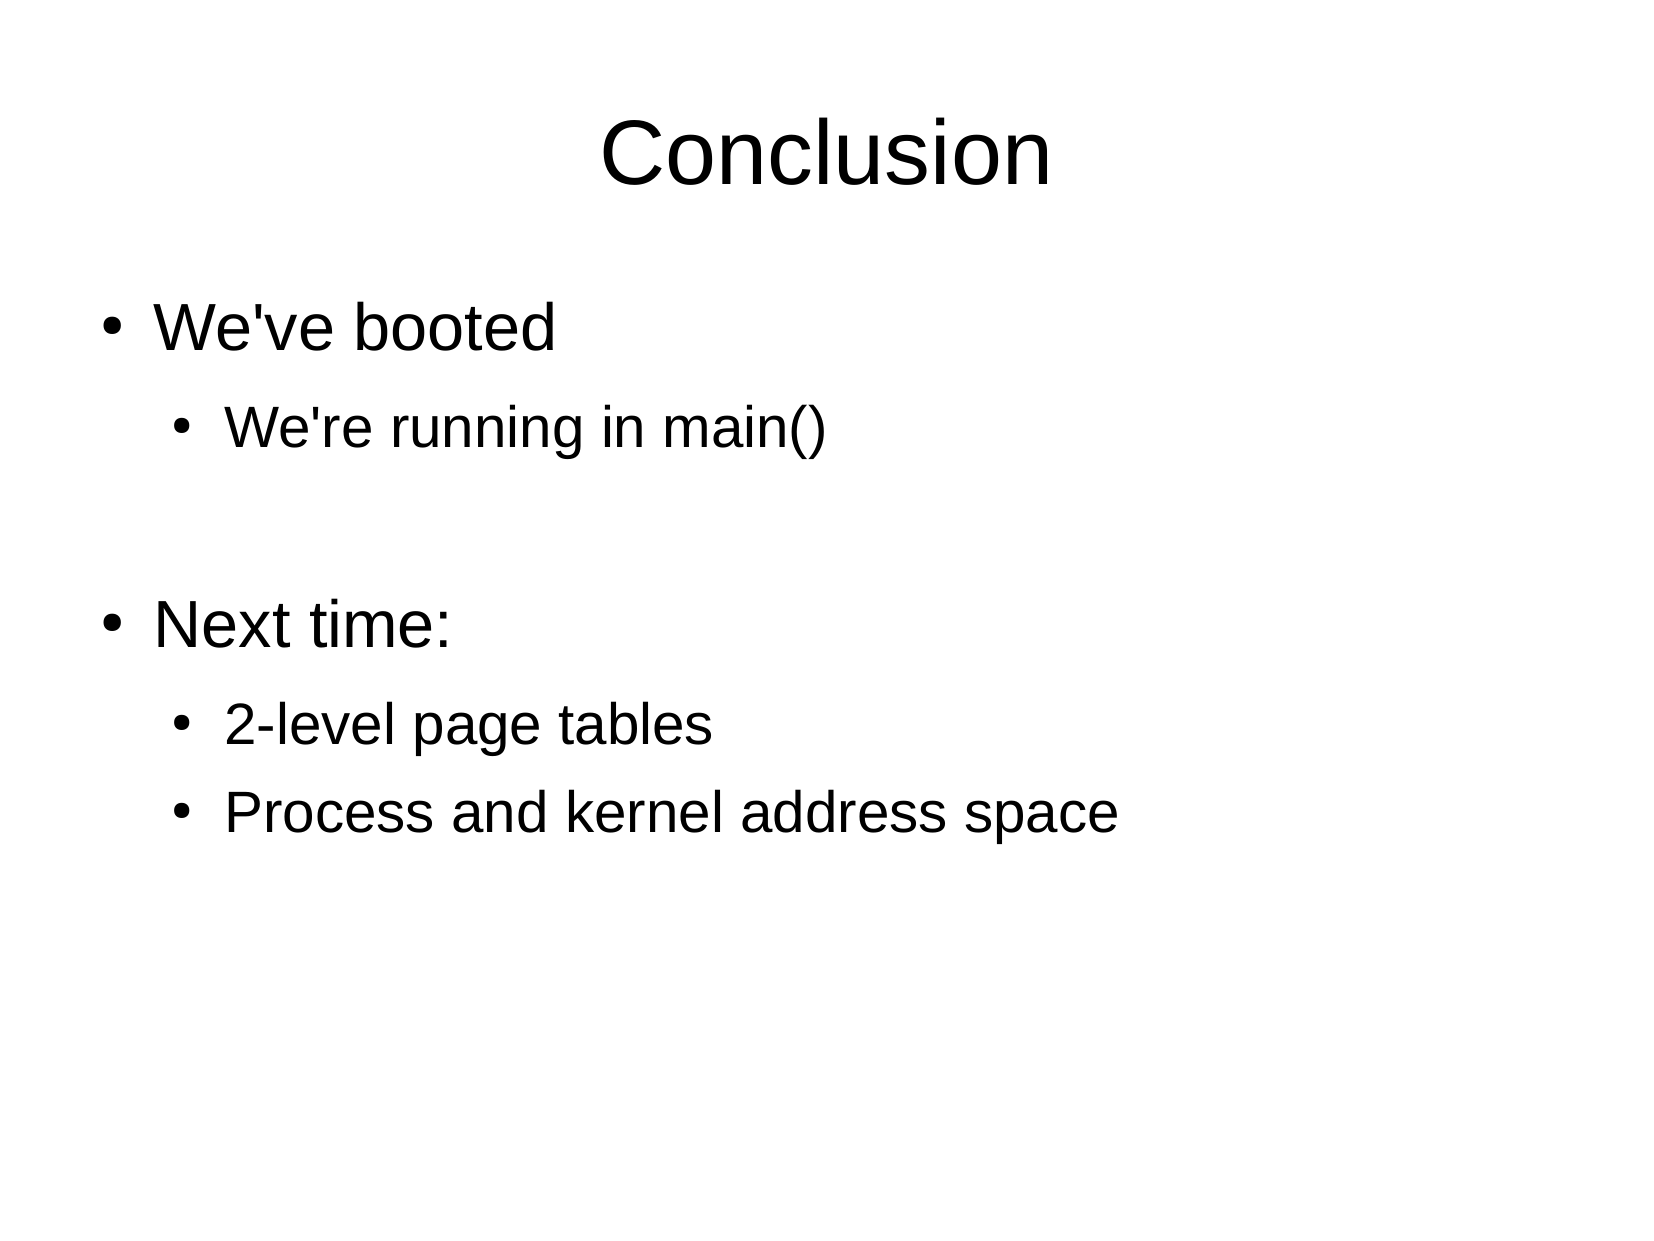

# Conclusion
We've booted
We're running in main()
Next time:
2-level page tables
Process and kernel address space